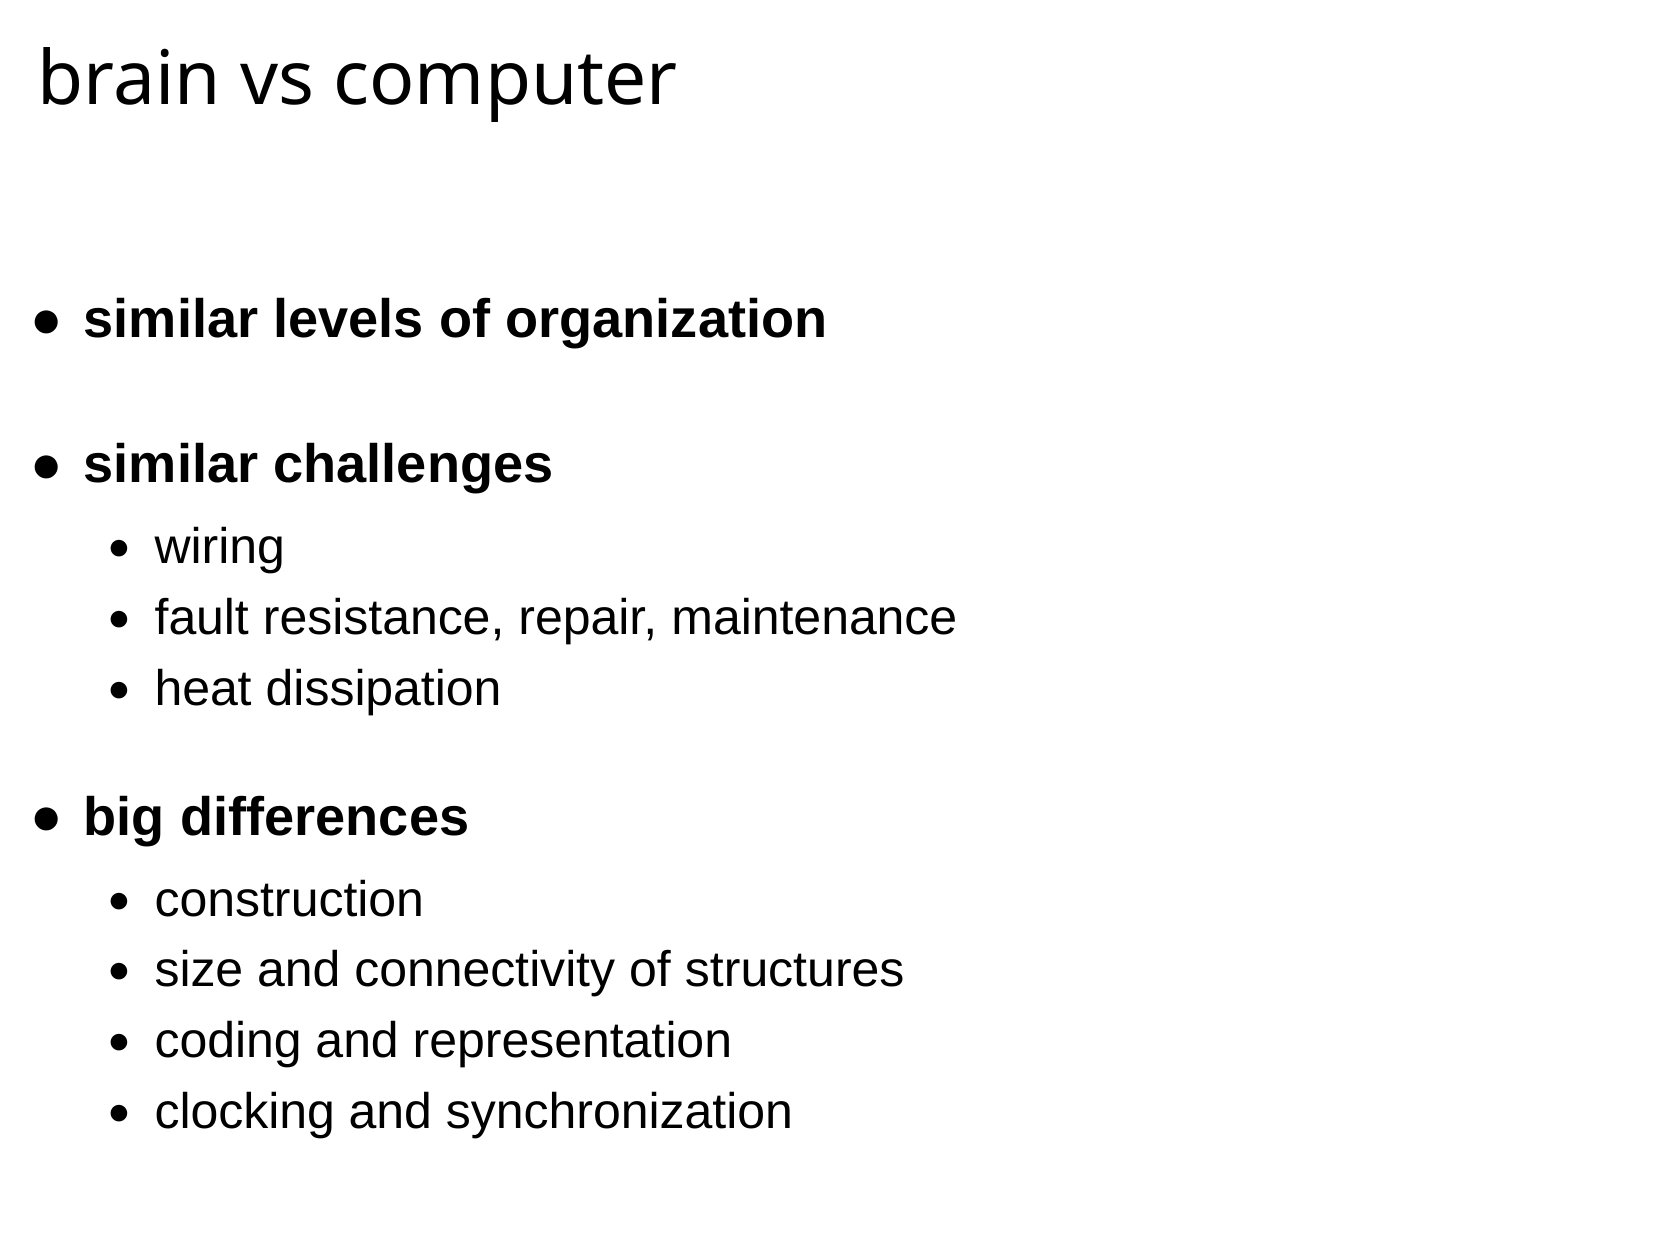

# brain vs computer
similar levels of organization
similar challenges
wiring
fault resistance, repair, maintenance
heat dissipation
big differences
construction
size and connectivity of structures
coding and representation
clocking and synchronization